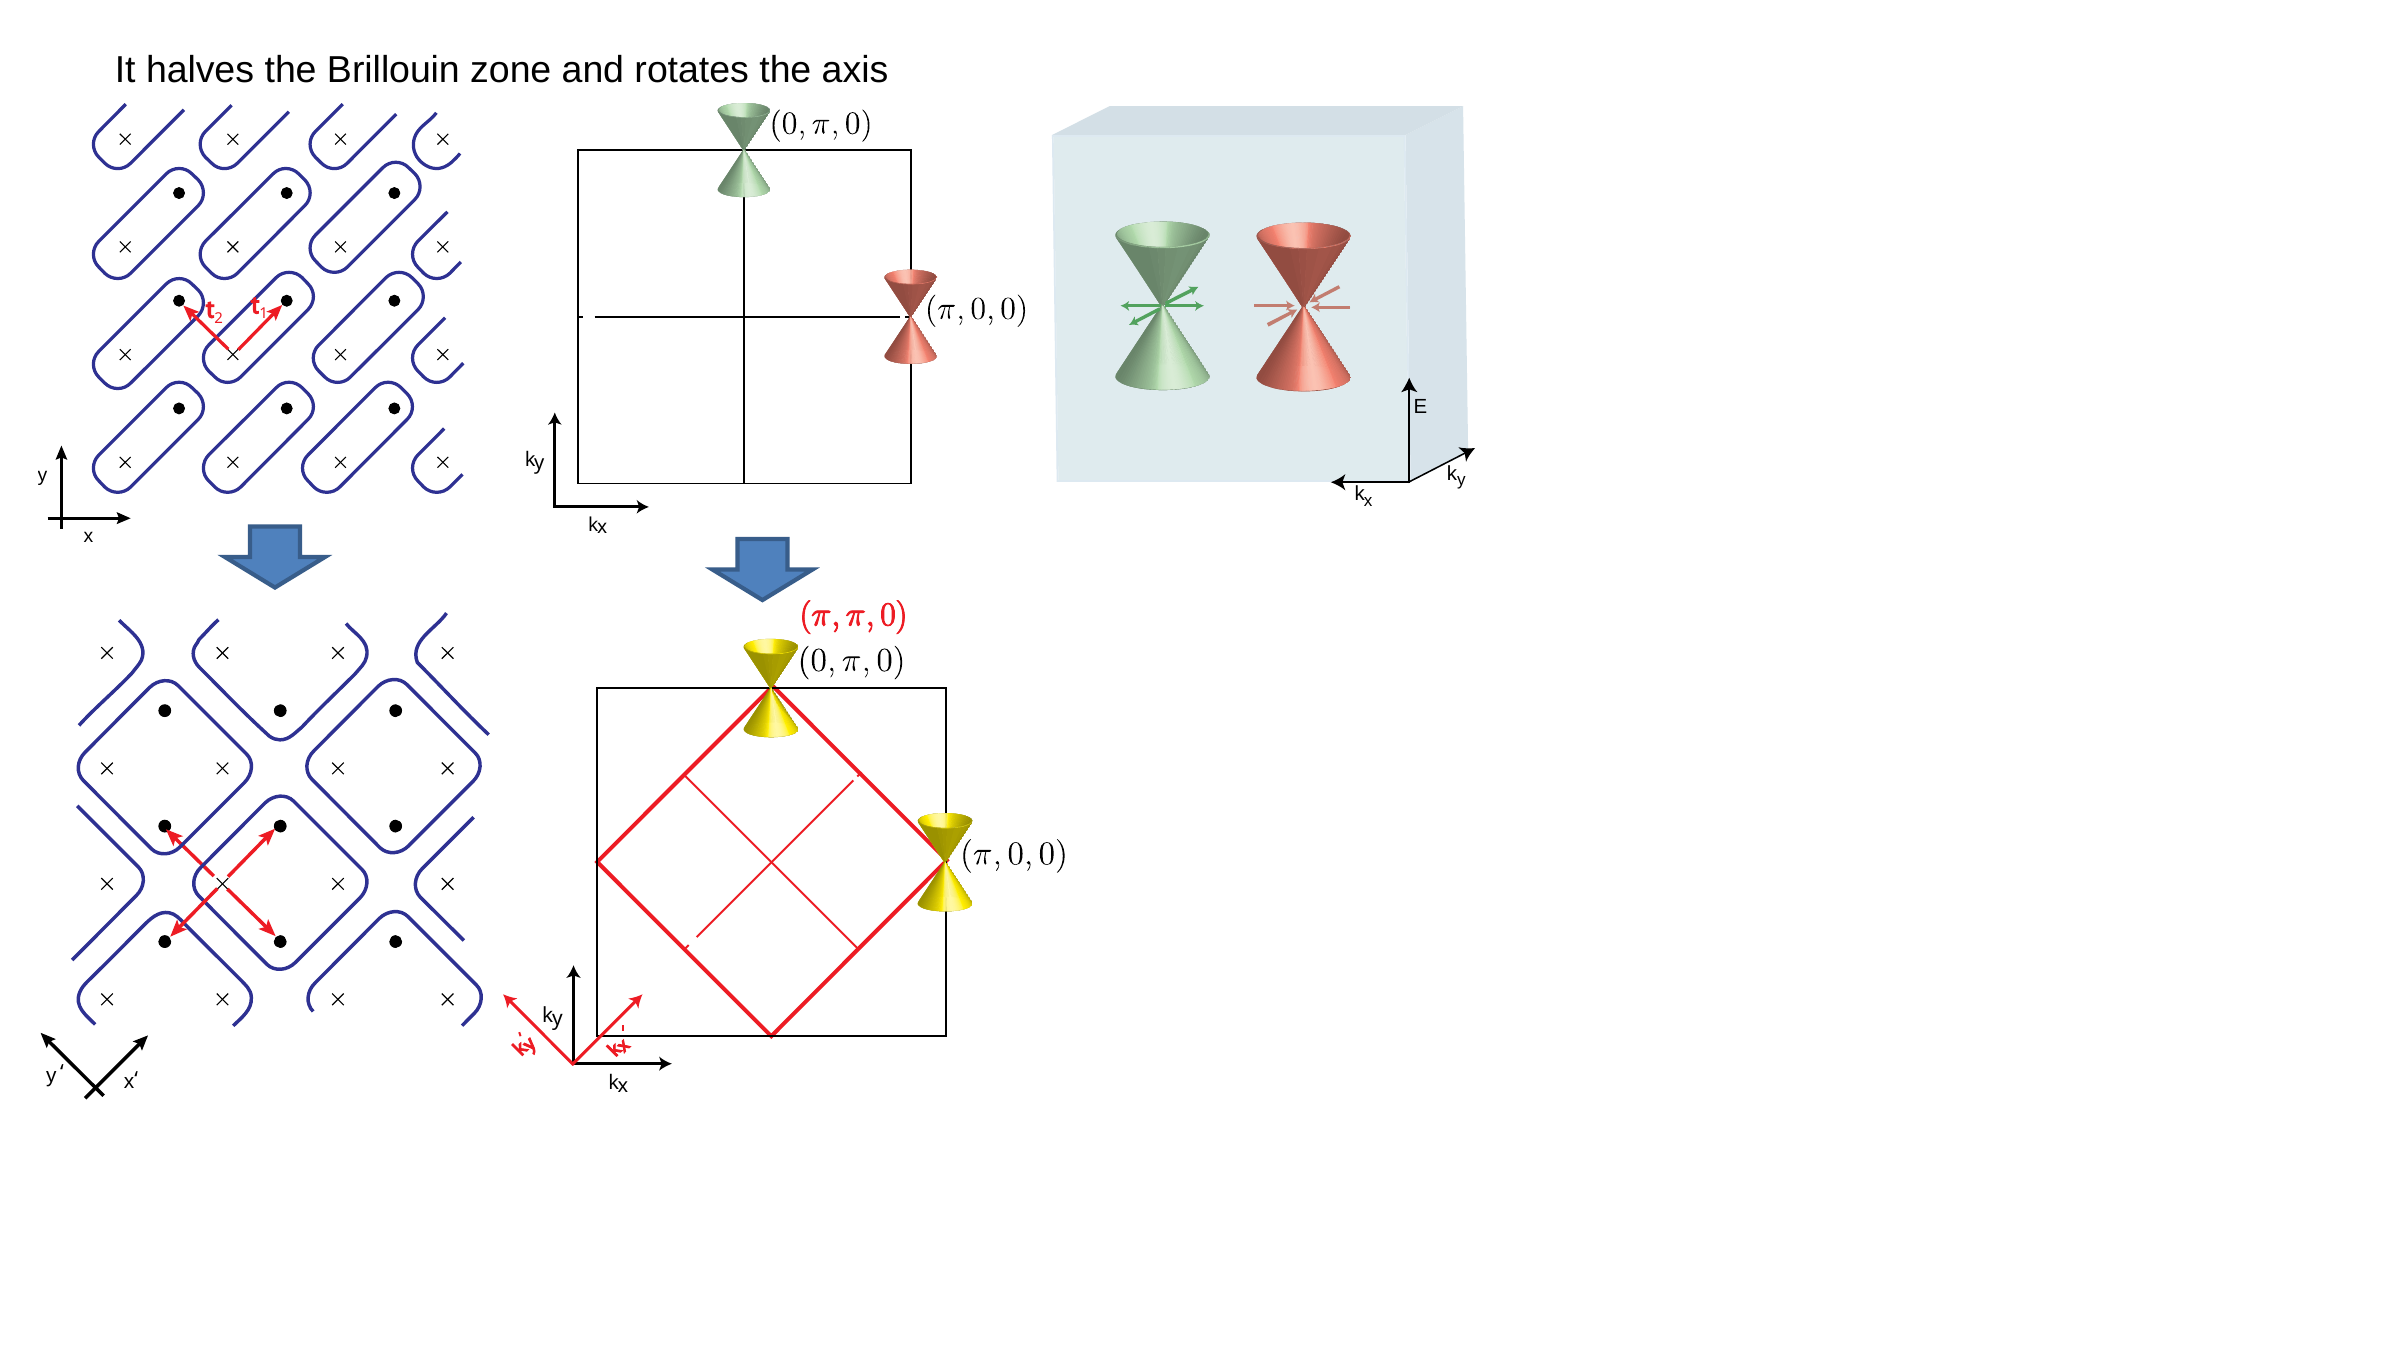

It halves the Brillouin zone and rotates the axis